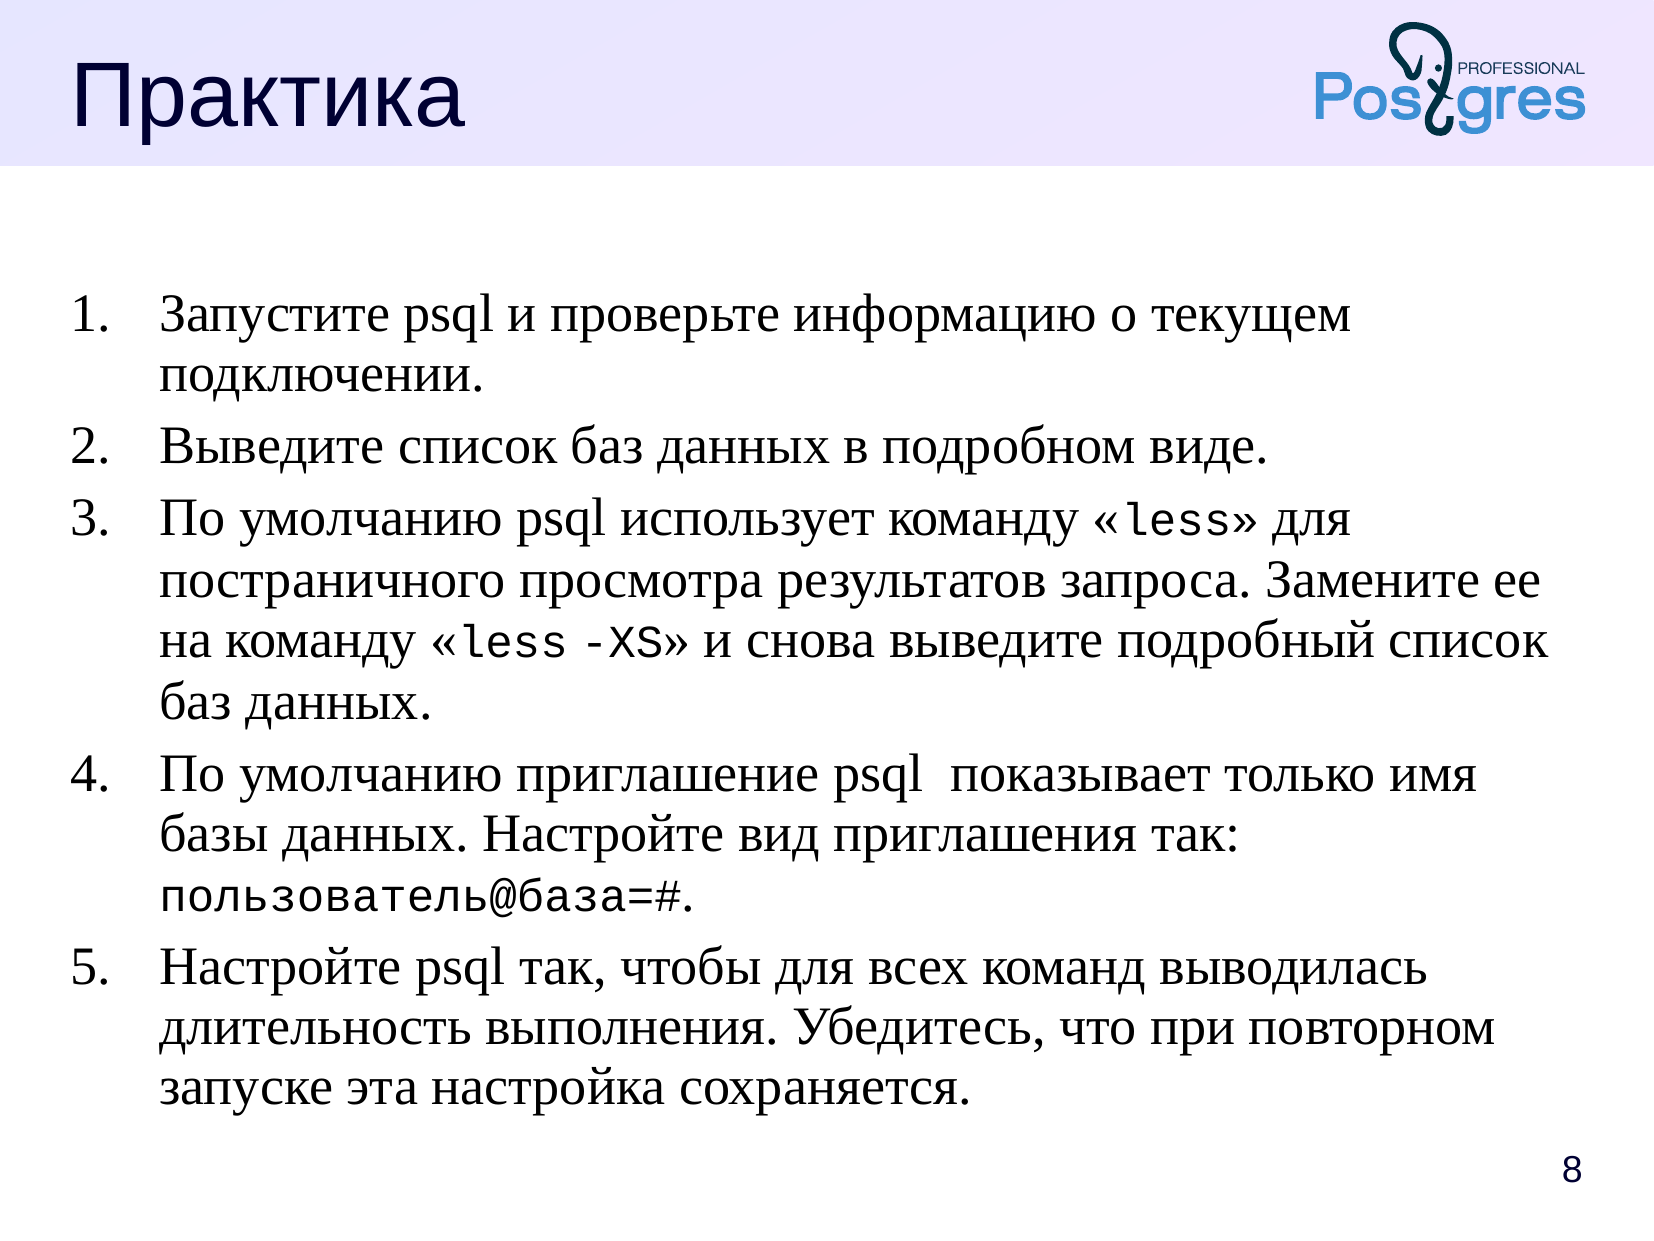

# Практика
Запустите psql и проверьте информацию о текущем подключении.
Выведите список баз данных в подробном виде.
По умолчанию psql использует команду «less» для постраничного просмотра результатов запроса. Замените ее на команду «less -XS» и снова выведите подробный список баз данных.
По умолчанию приглашение psql показывает только имя базы данных. Настройте вид приглашения так: пользователь@база=#.
Настройте psql так, чтобы для всех команд выводилась длительность выполнения. Убедитесь, что при повторном запуске эта настройка сохраняется.